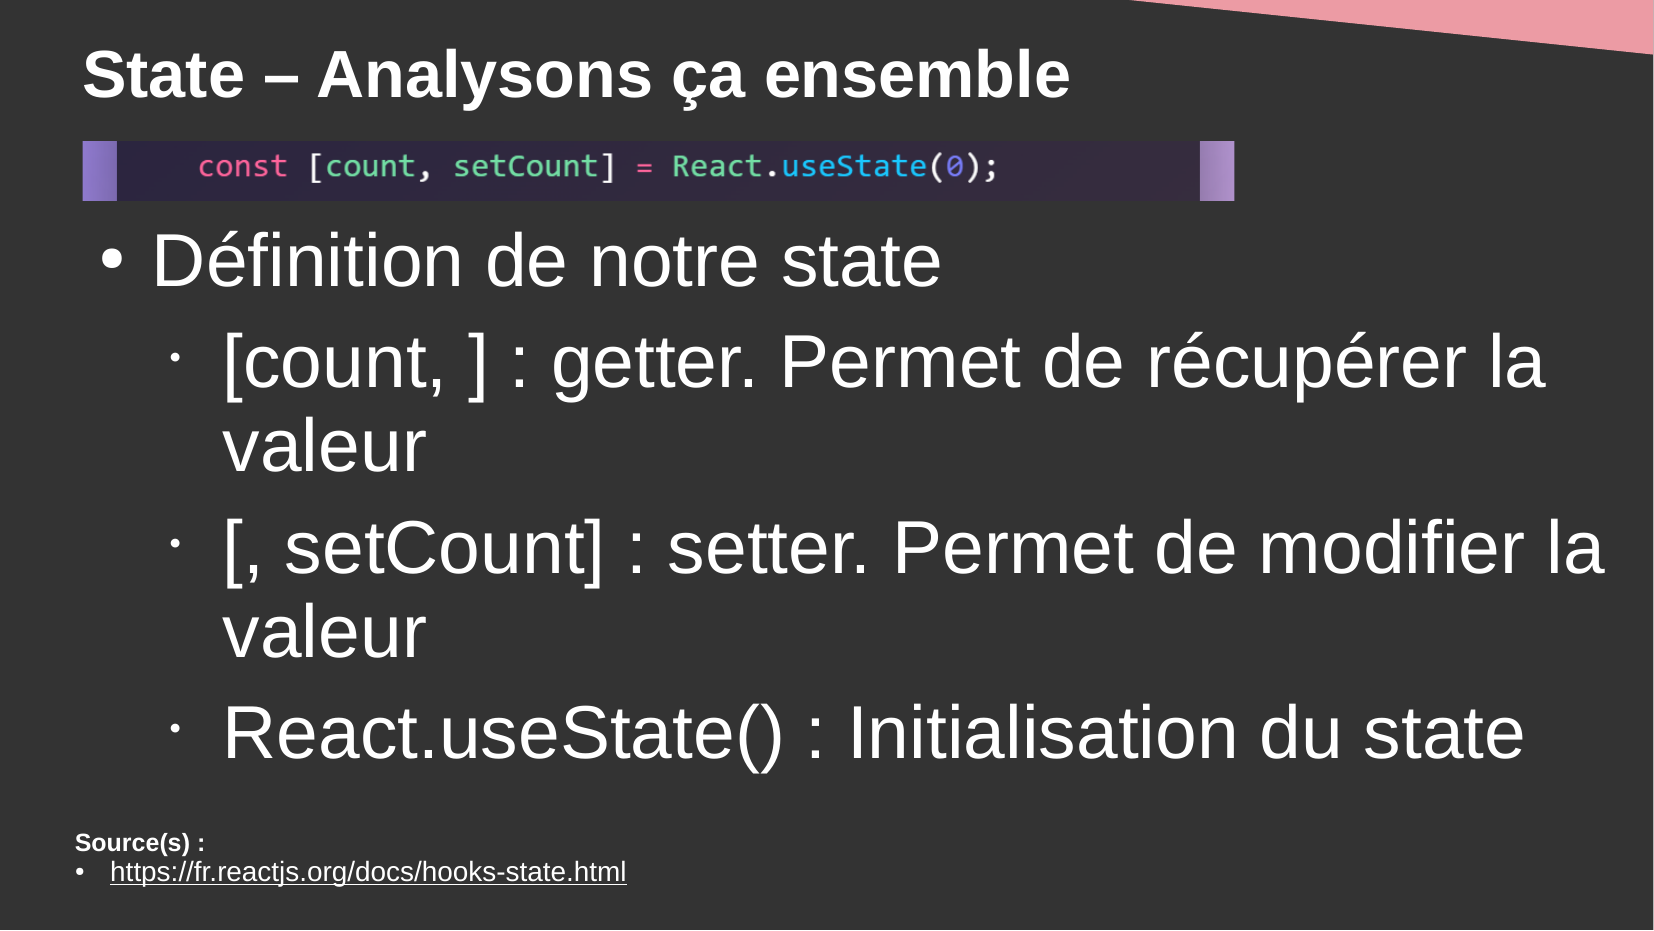

# State – Analysons ça ensemble
Définition de notre state
[count, ] : getter. Permet de récupérer la valeur
[, setCount] : setter. Permet de modifier la valeur
React.useState() : Initialisation du state
Source(s) :
https://fr.reactjs.org/docs/hooks-state.html